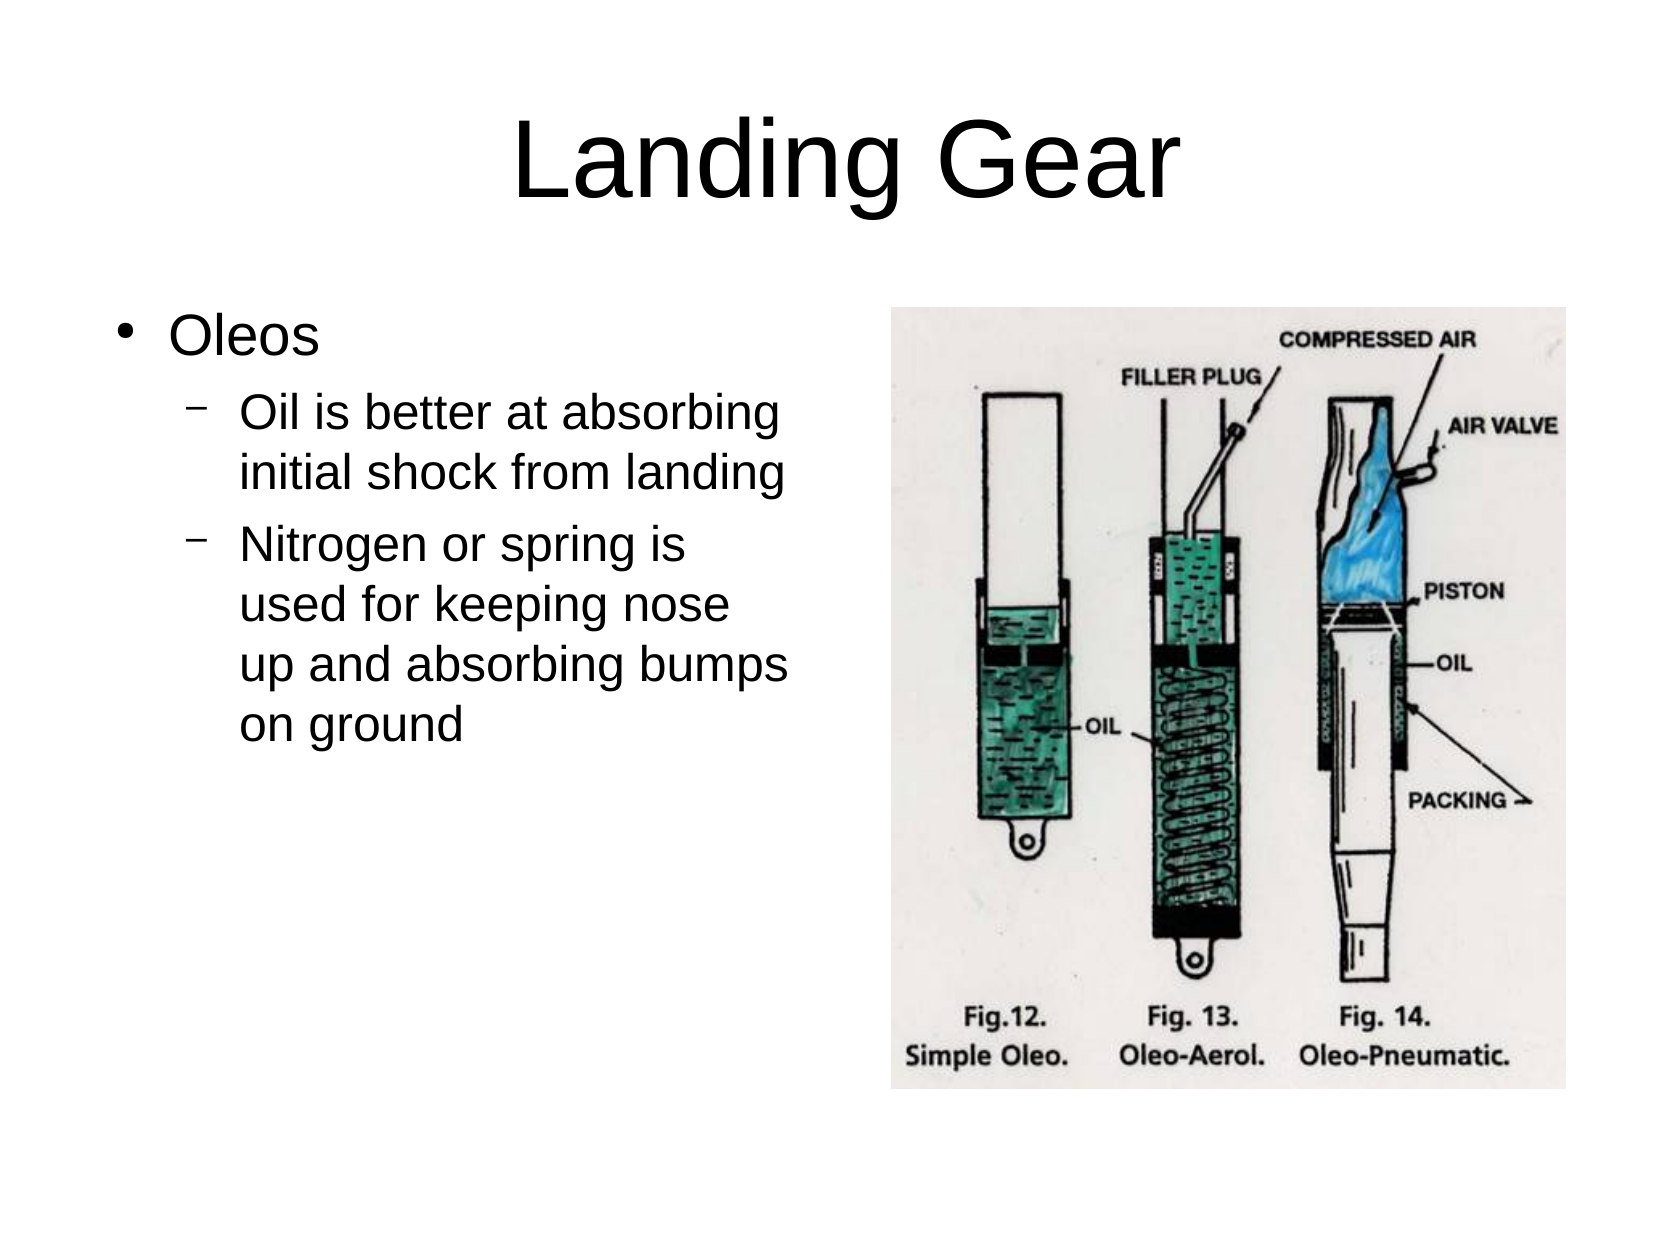

# Landing Gear
Oleos
Oil is better at absorbing initial shock from landing
Nitrogen or spring is used for keeping nose up and absorbing bumps on ground